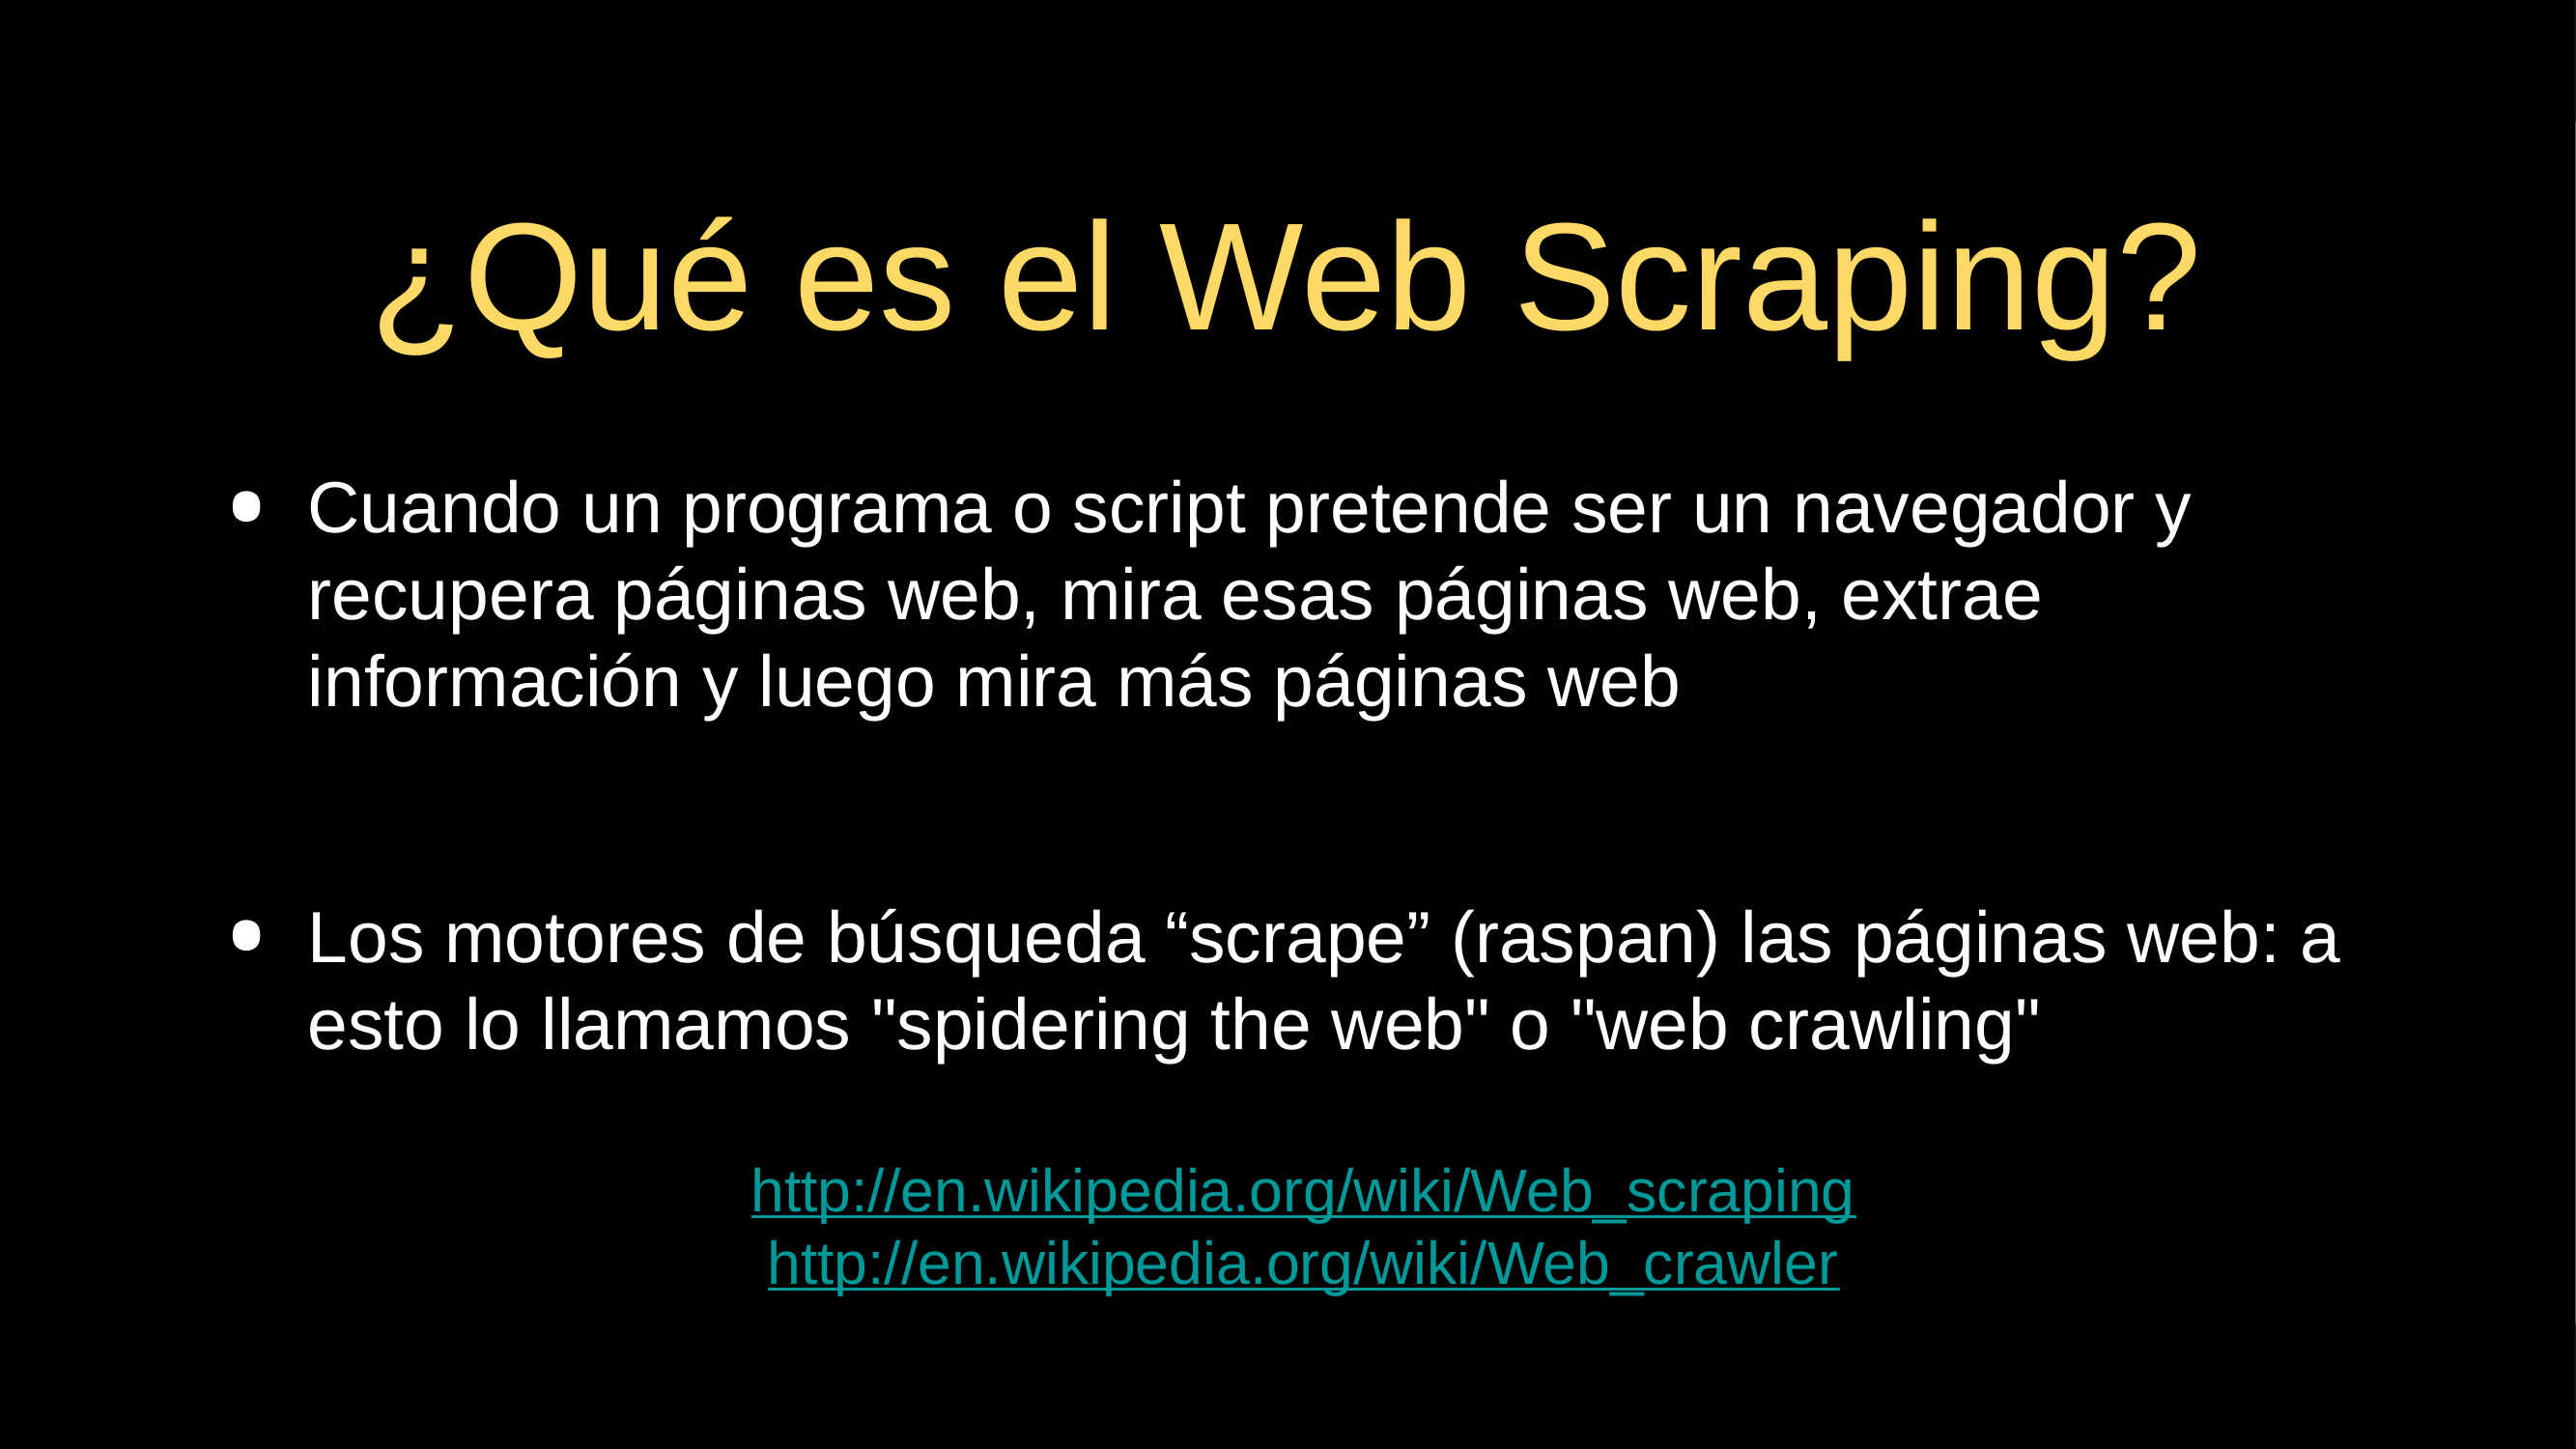

# ¿Qué es el Web Scraping?
Cuando un programa o script pretende ser un navegador y recupera páginas web, mira esas páginas web, extrae información y luego mira más páginas web
Los motores de búsqueda “scrape” (raspan) las páginas web: a esto lo llamamos "spidering the web" o "web crawling"
http://en.wikipedia.org/wiki/Web_scraping
http://en.wikipedia.org/wiki/Web_crawler